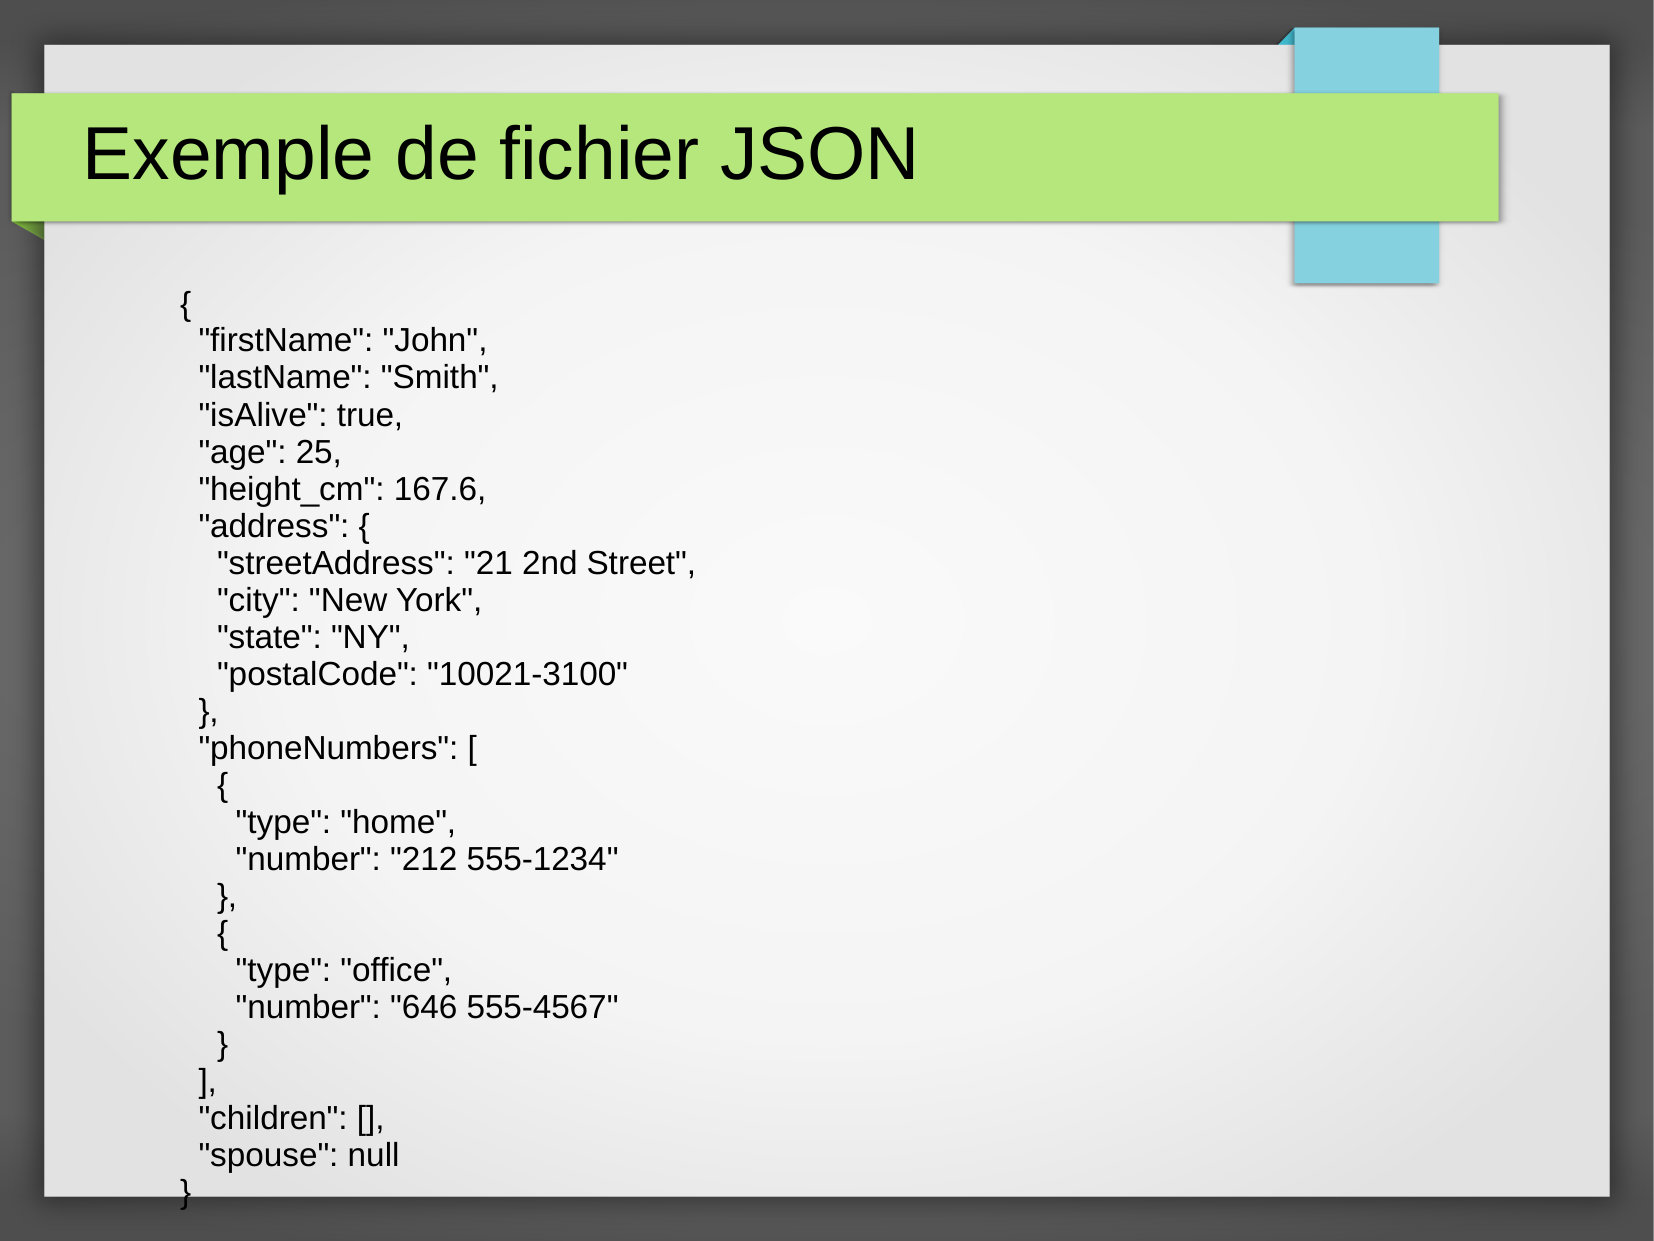

# Exemple de fichier JSON
{
 "firstName": "John",
 "lastName": "Smith",
 "isAlive": true,
 "age": 25,
 "height_cm": 167.6,
 "address": {
 "streetAddress": "21 2nd Street",
 "city": "New York",
 "state": "NY",
 "postalCode": "10021-3100"
 },
 "phoneNumbers": [
 {
 "type": "home",
 "number": "212 555-1234"
 },
 {
 "type": "office",
 "number": "646 555-4567"
 }
 ],
 "children": [],
 "spouse": null
}